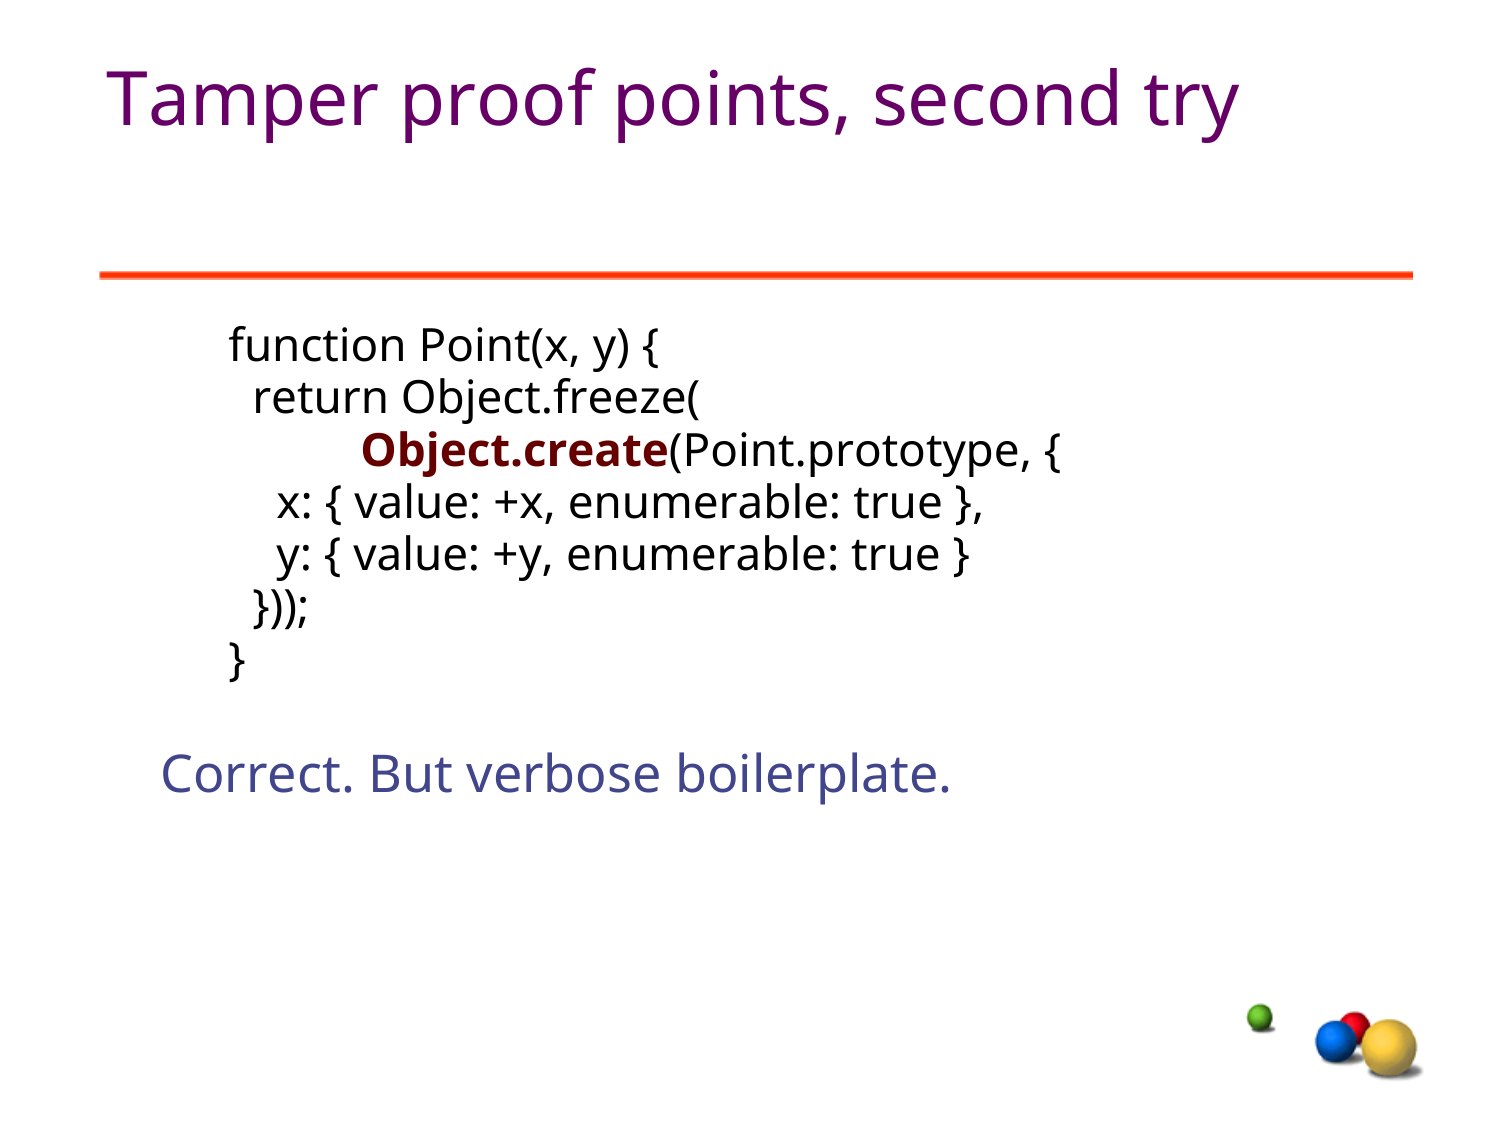

# Tamper proof points, second try
function Point(x, y) {
 return Object.freeze(
 Object.create(Point.prototype, {
 x: { value: +x, enumerable: true },
 y: { value: +y, enumerable: true }
 }));
}
Correct. But verbose boilerplate.